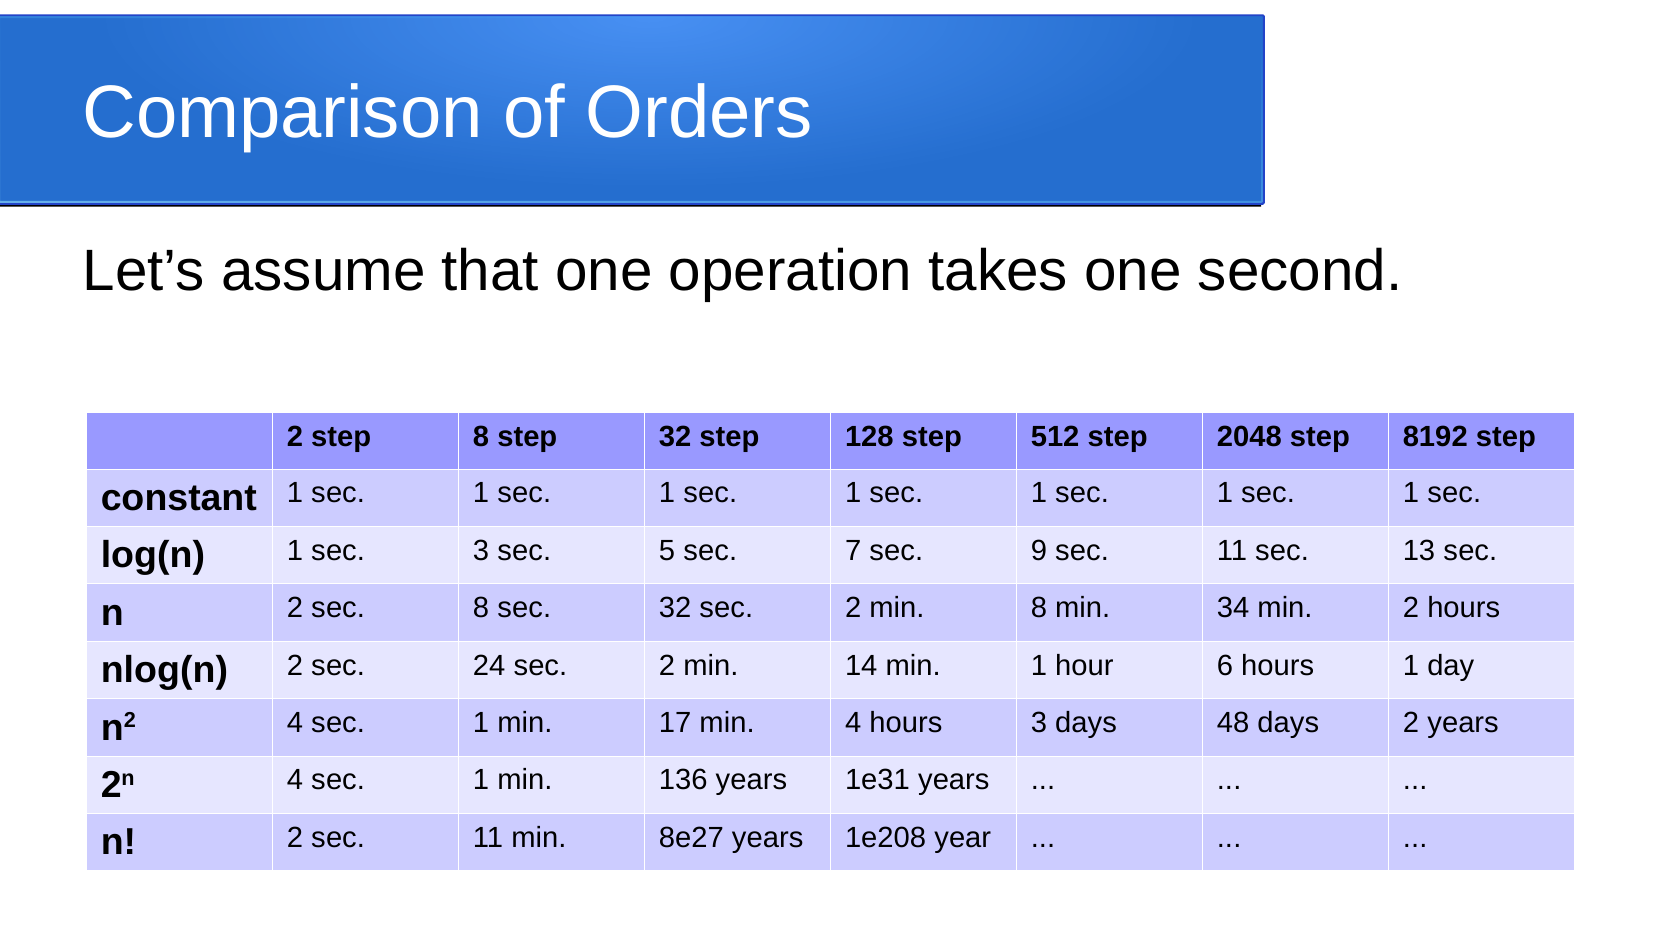

# Comparison of Orders
Let’s assume that one operation takes one second.
| | 2 step | 8 step | 32 step | 128 step | 512 step | 2048 step | 8192 step |
| --- | --- | --- | --- | --- | --- | --- | --- |
| constant | 1 sec. | 1 sec. | 1 sec. | 1 sec. | 1 sec. | 1 sec. | 1 sec. |
| log(n) | 1 sec. | 3 sec. | 5 sec. | 7 sec. | 9 sec. | 11 sec. | 13 sec. |
| n | 2 sec. | 8 sec. | 32 sec. | 2 min. | 8 min. | 34 min. | 2 hours |
| nlog(n) | 2 sec. | 24 sec. | 2 min. | 14 min. | 1 hour | 6 hours | 1 day |
| n2 | 4 sec. | 1 min. | 17 min. | 4 hours | 3 days | 48 days | 2 years |
| 2n | 4 sec. | 1 min. | 136 years | 1e31 years | ... | ... | ... |
| n! | 2 sec. | 11 min. | 8e27 years | 1e208 year | ... | ... | ... |